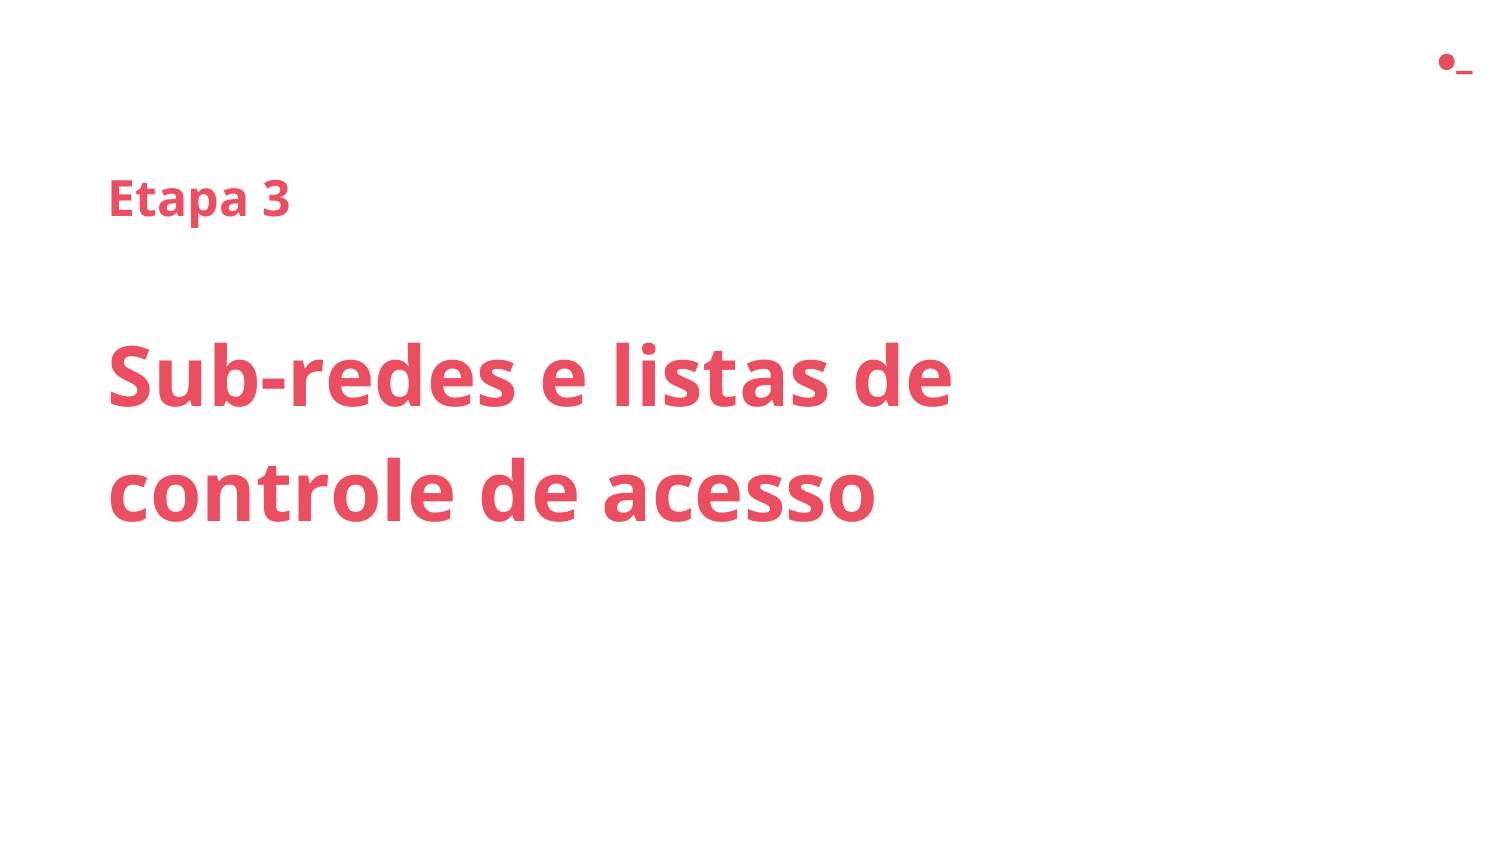

Etapa 3
Sub-redes e listas de controle de acesso